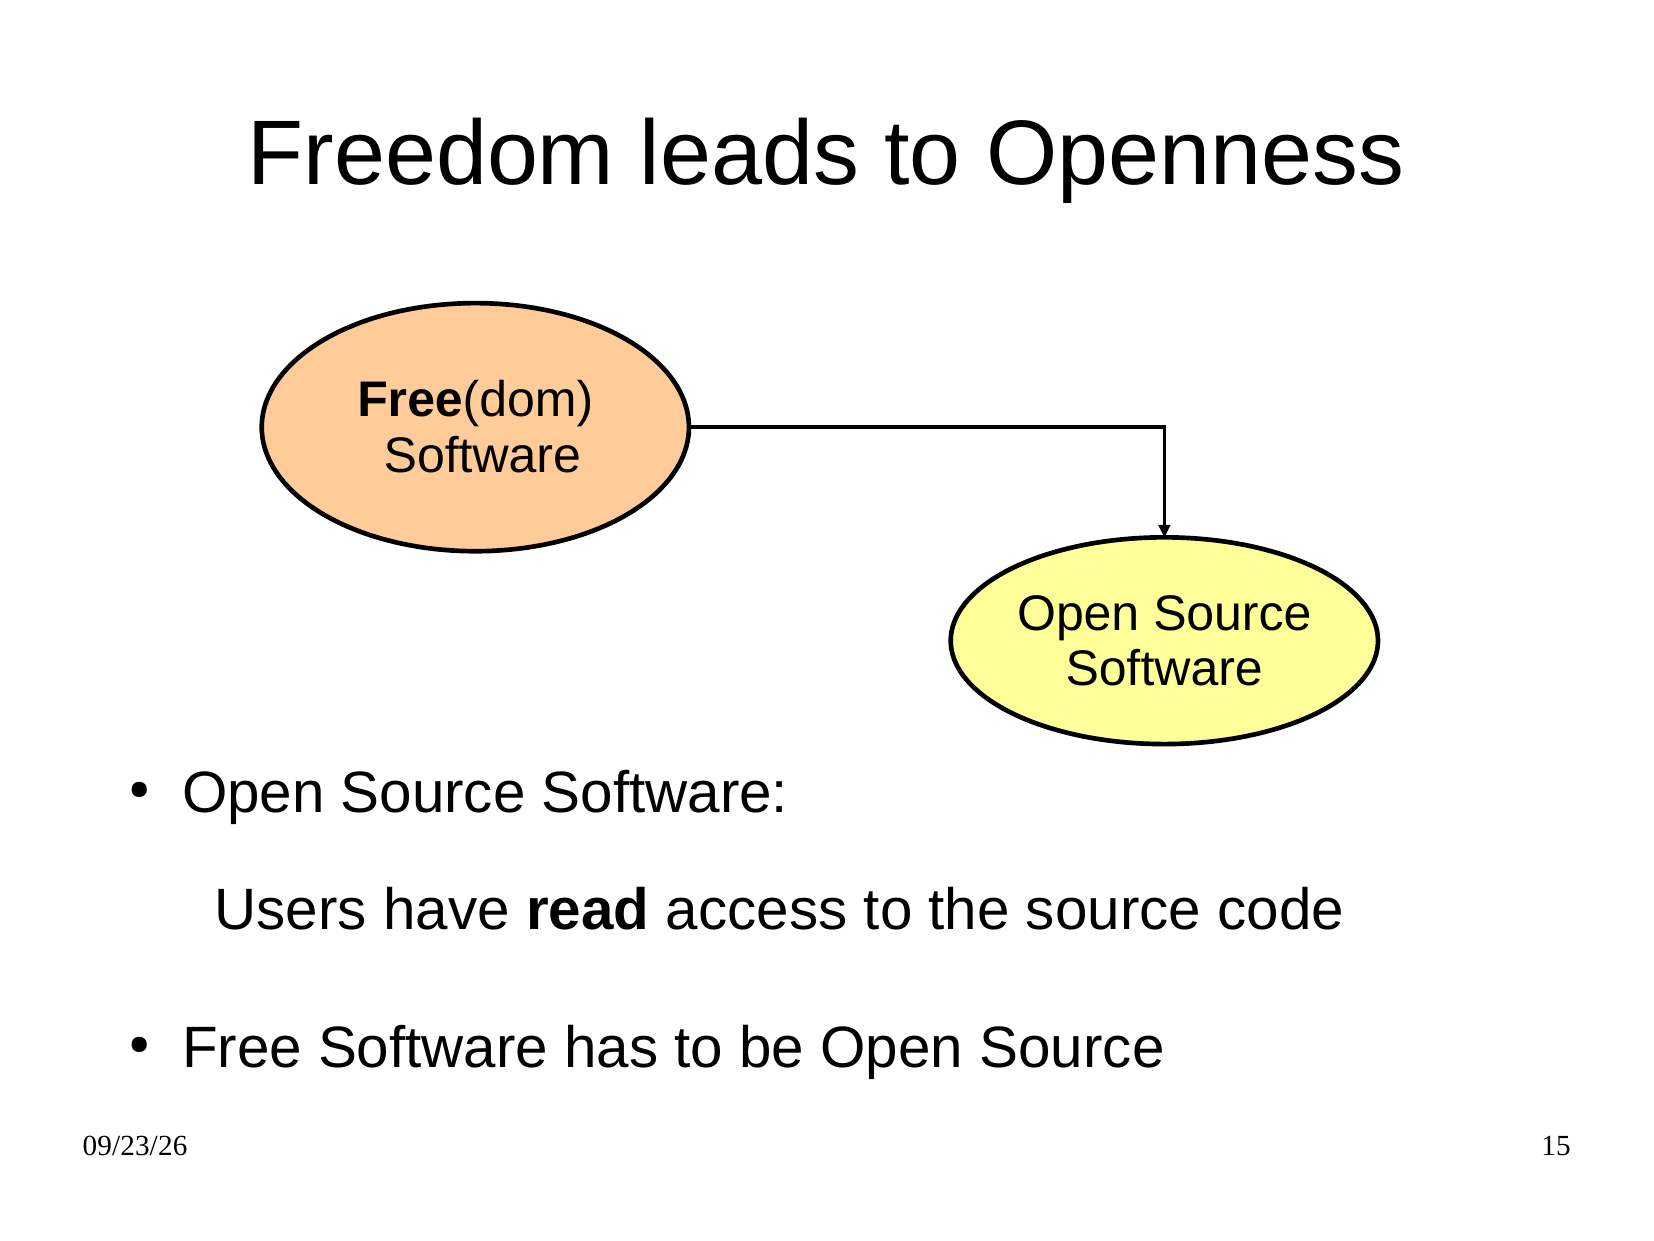

# Freedom leads to Openness
Free(dom)
 Software
Open Source
Software
Open Source Software:
 Users have read access to the source code
Free Software has to be Open Source
15